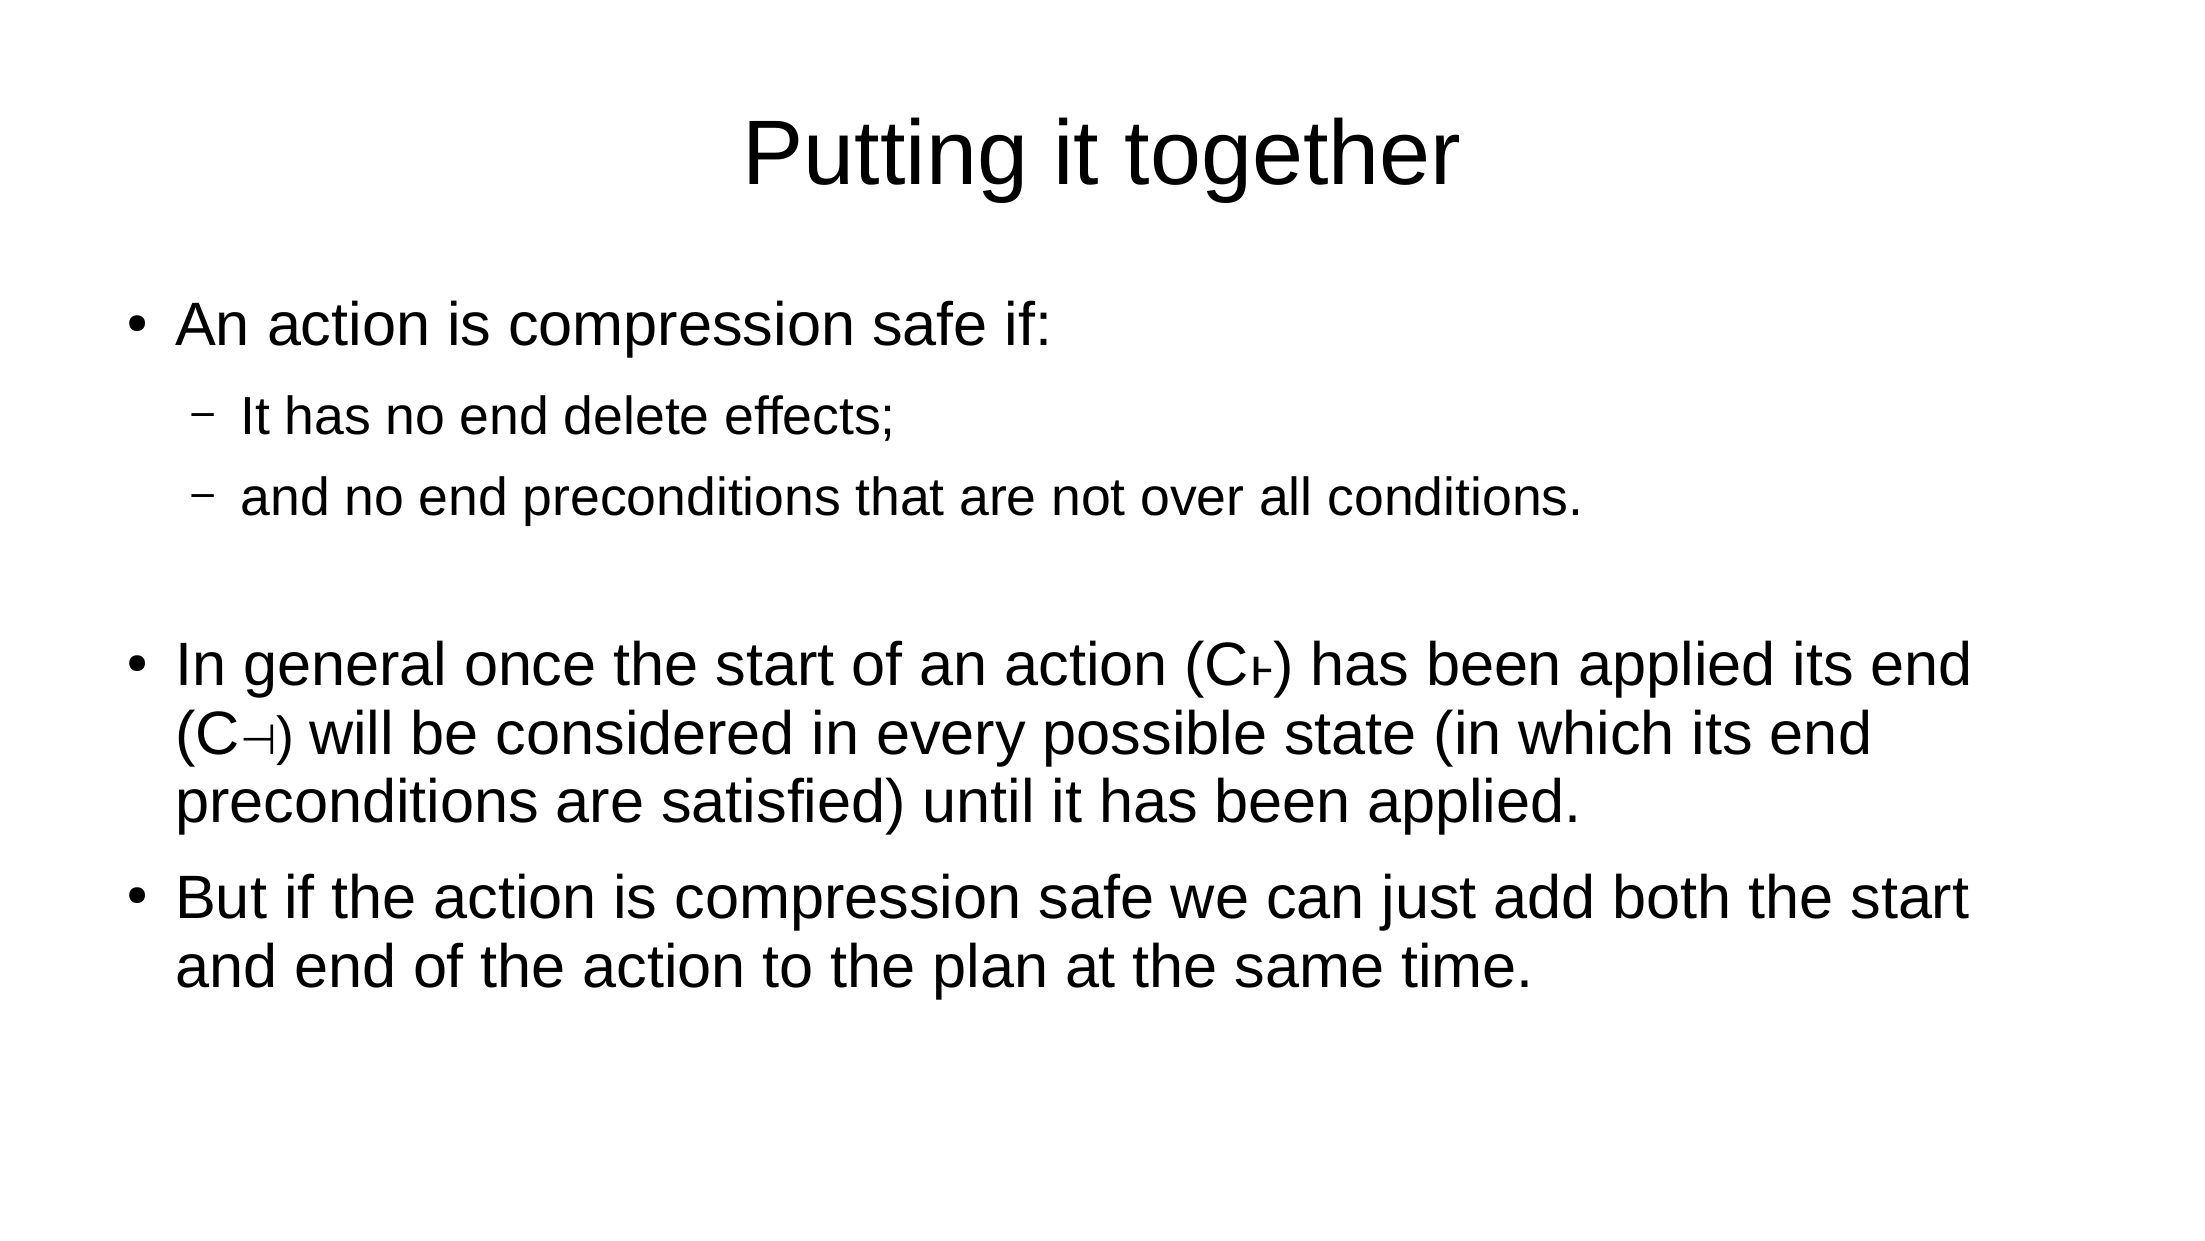

# Putting it together
An action is compression safe if:
It has no end delete effects;
and no end preconditions that are not over all conditions.
In general once the start of an action (Cⱶ) has been applied its end (C⊣) will be considered in every possible state (in which its end preconditions are satisfied) until it has been applied.
But if the action is compression safe we can just add both the start and end of the action to the plan at the same time.